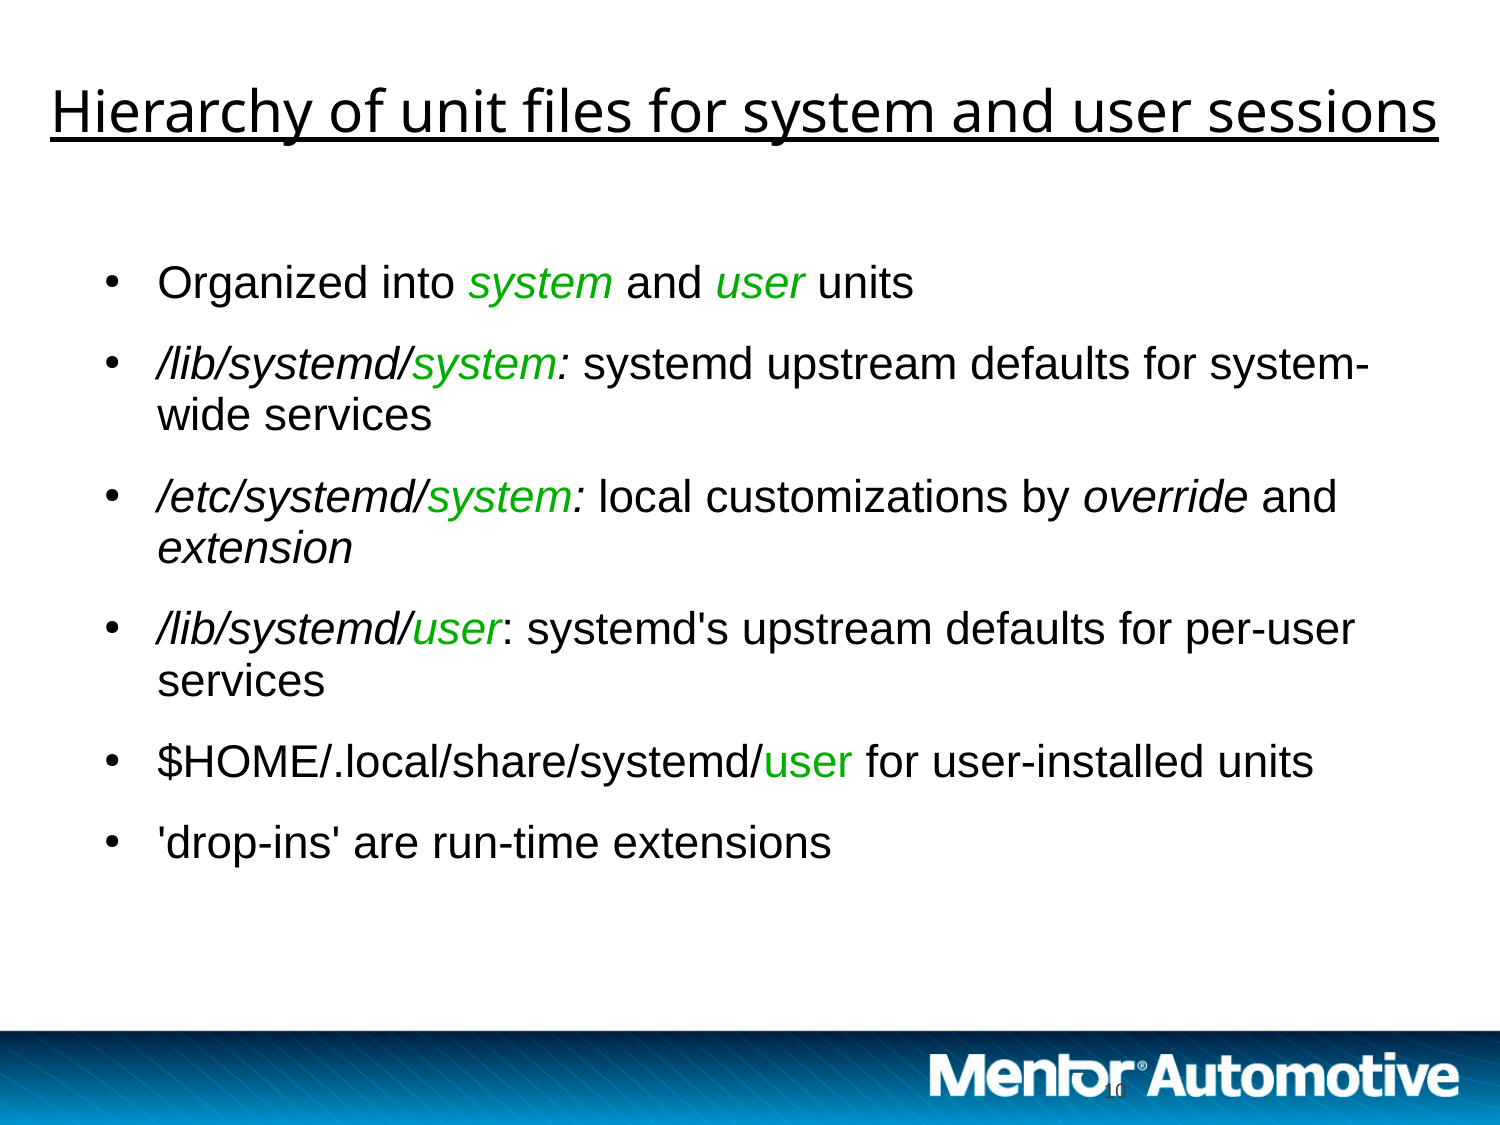

Hierarchy of unit files for system and user sessions
#
Organized into system and user units
/lib/systemd/system: systemd upstream defaults for system-wide services
/etc/systemd/system: local customizations by override and extension
/lib/systemd/user: systemd's upstream defaults for per-user services
$HOME/.local/share/systemd/user for user-installed units
'drop-ins' are run-time extensions